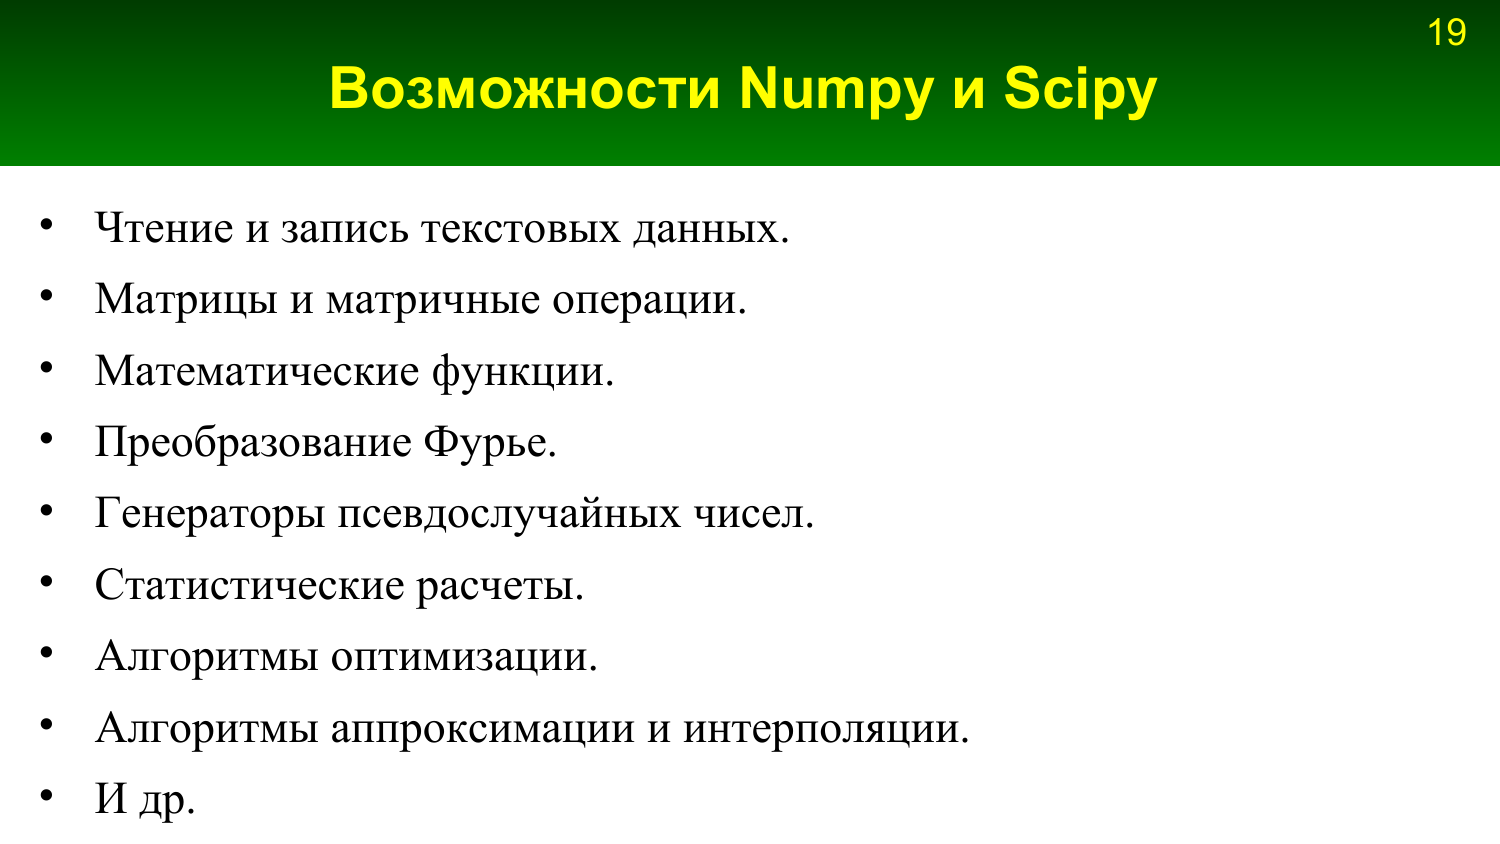

# Возможности Numpy и Scipy
Чтение и запись текстовых данных.
Матрицы и матричные операции.
Математические функции.
Преобразование Фурье.
Генераторы псевдослучайных чисел.
Статистические расчеты.
Алгоритмы оптимизации.
Алгоритмы аппроксимации и интерполяции.
И др.